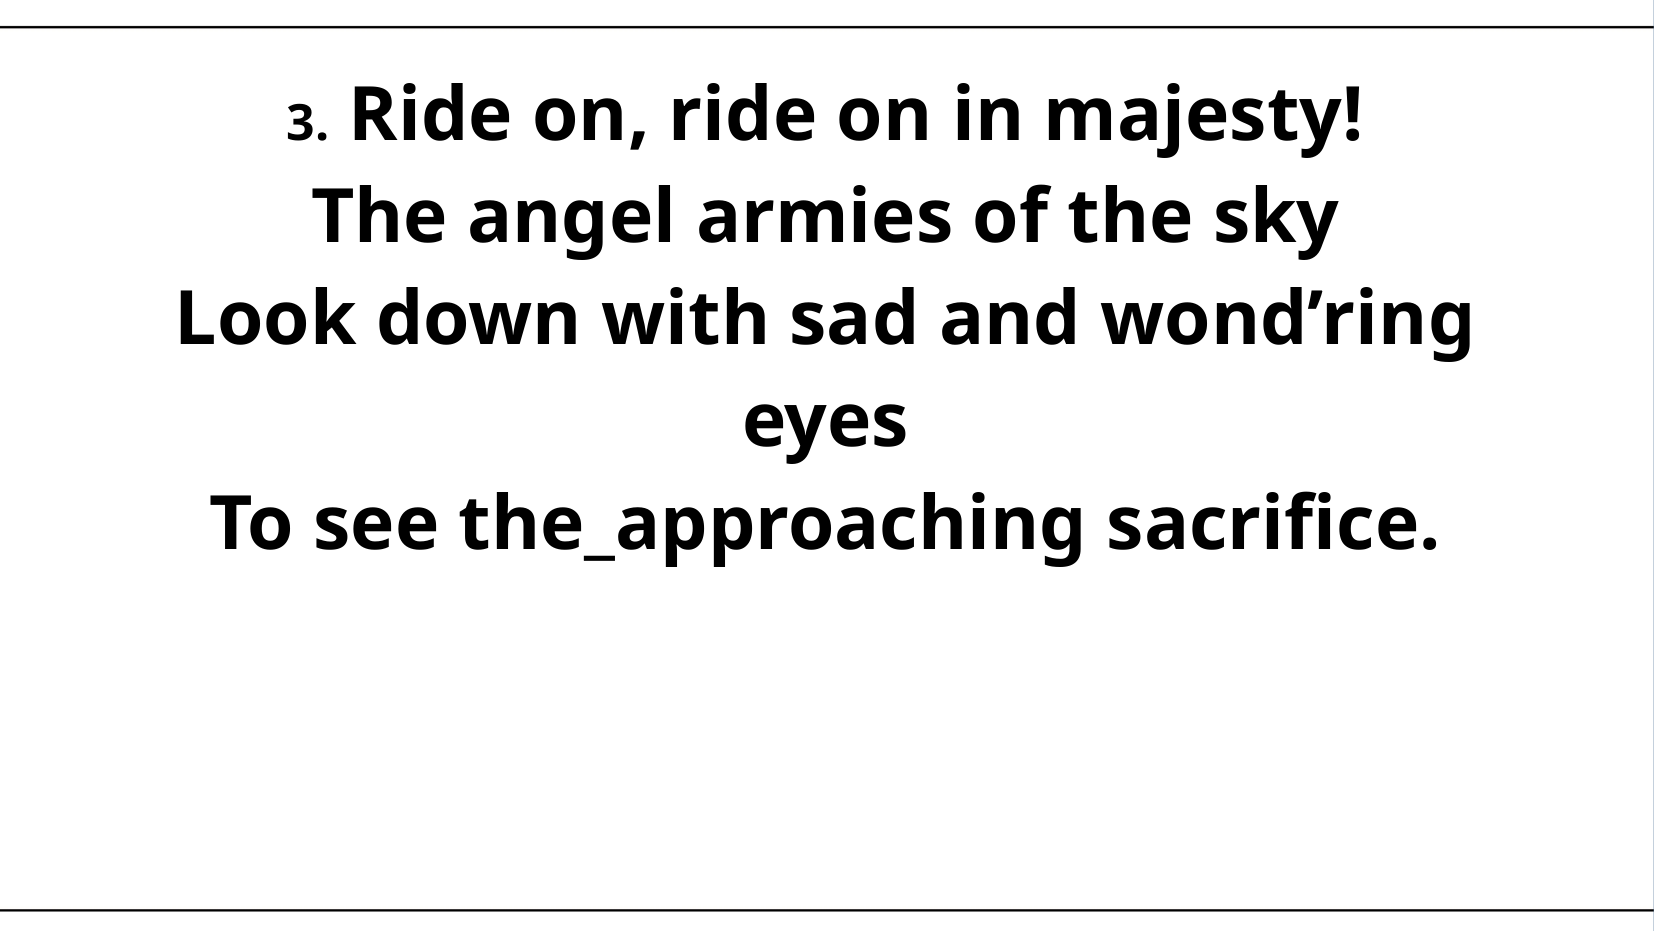

3. Ride on, ride on in majesty!
The angel armies of the sky
Look down with sad and wond’ring eyes
To see the_approaching sacrifice.